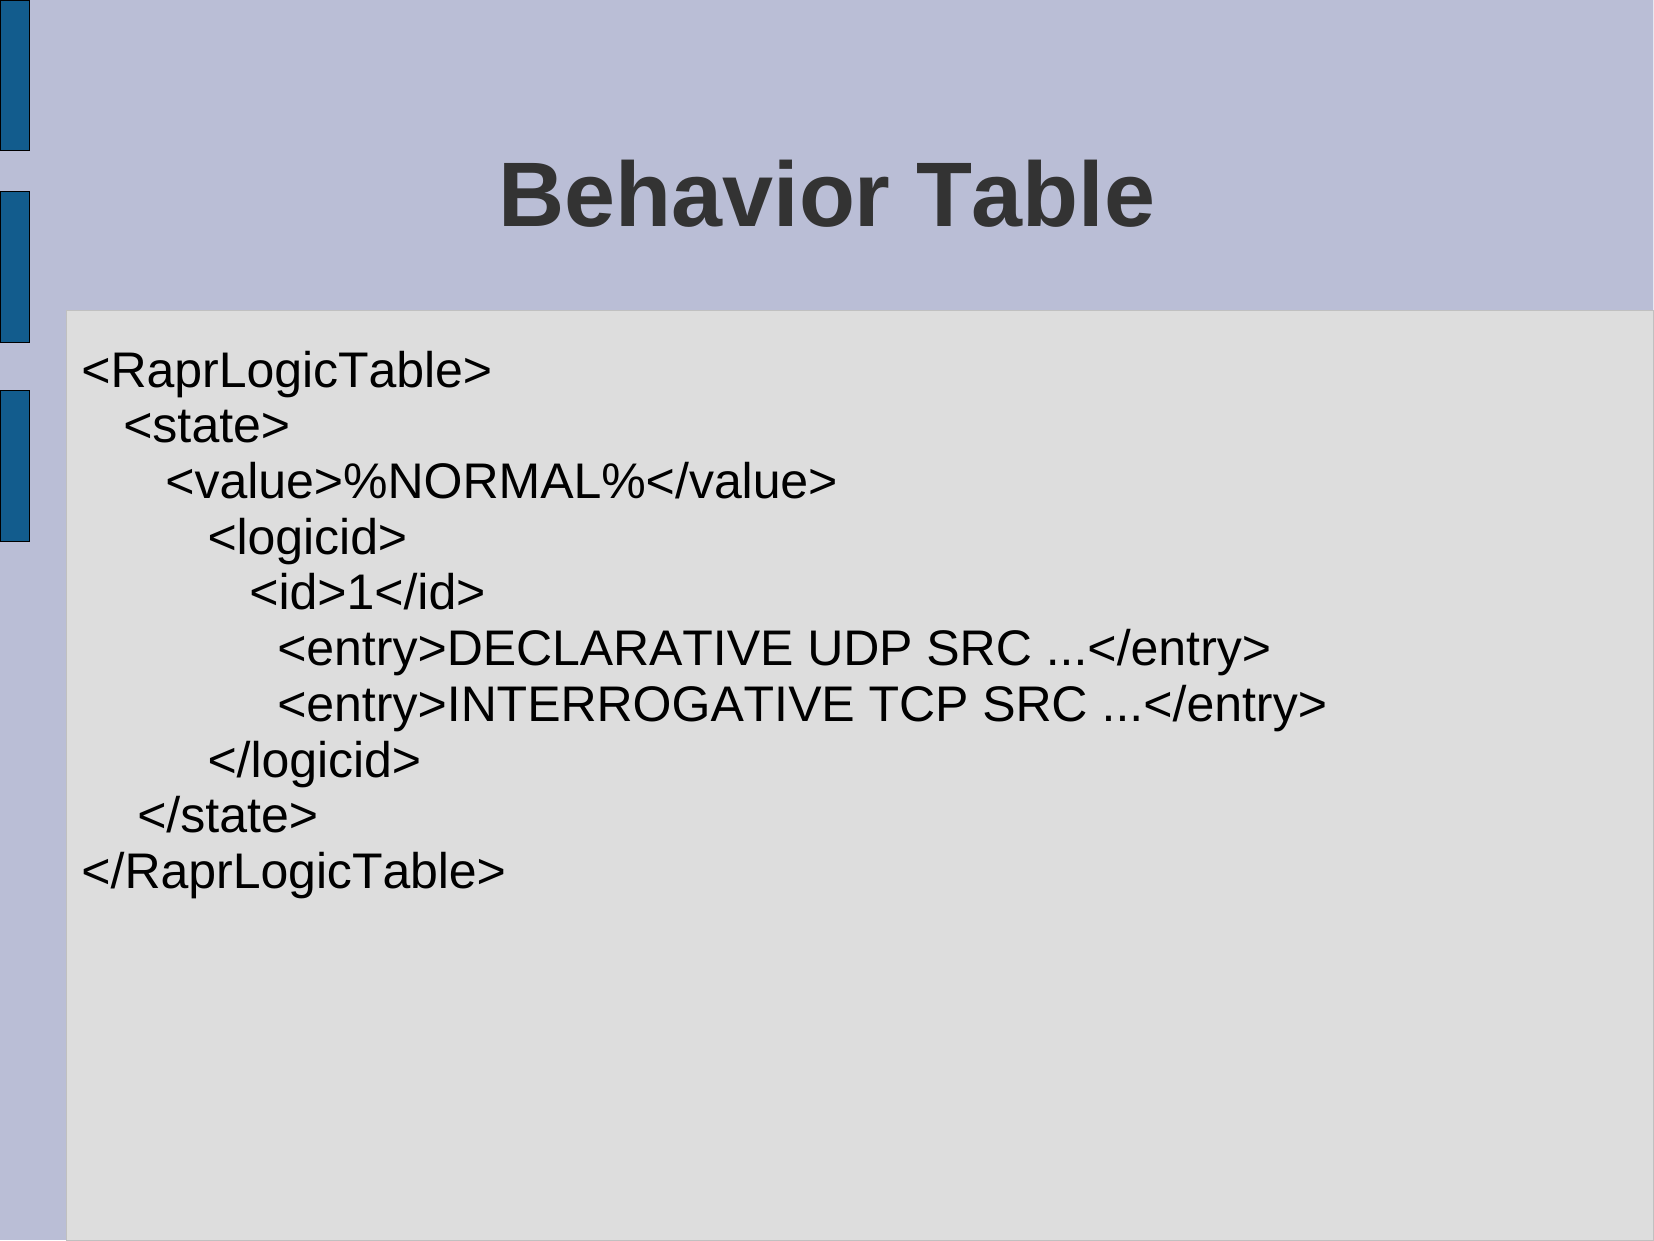

# Behavior Table
<RaprLogicTable>
 <state>
 <value>%NORMAL%</value>
 <logicid>
 <id>1</id>
 <entry>DECLARATIVE UDP SRC ...</entry>
 <entry>INTERROGATIVE TCP SRC ...</entry>
 </logicid>
 </state>
</RaprLogicTable>